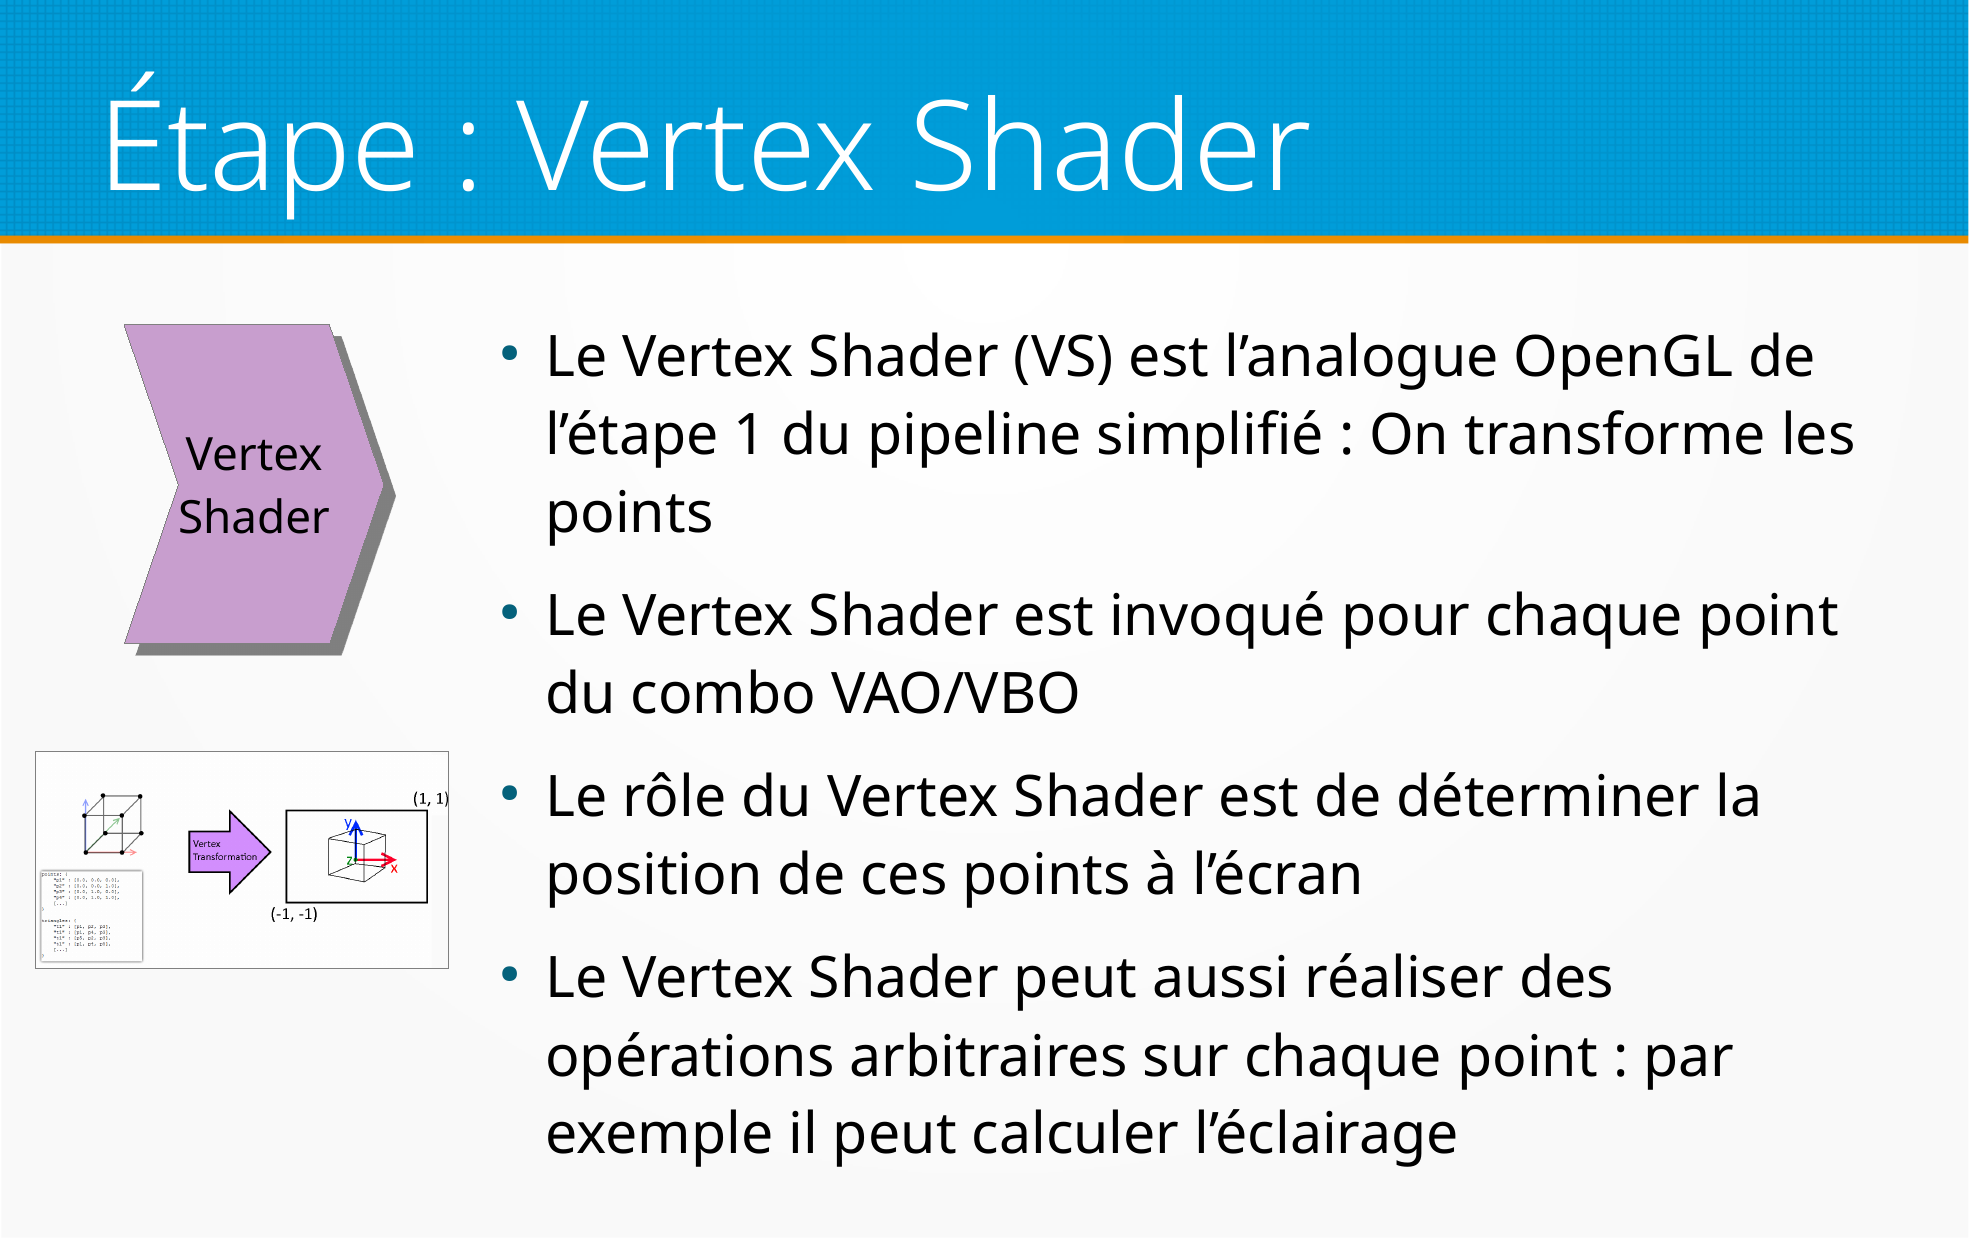

# Étape : Vertex Shader
Le Vertex Shader (VS) est l’analogue OpenGL de l’étape 1 du pipeline simplifié : On transforme les points
Le Vertex Shader est invoqué pour chaque point du combo VAO/VBO
Le rôle du Vertex Shader est de déterminer la position de ces points à l’écran
Le Vertex Shader peut aussi réaliser des opérations arbitraires sur chaque point : par exemple il peut calculer l’éclairage
Vertex
Shader